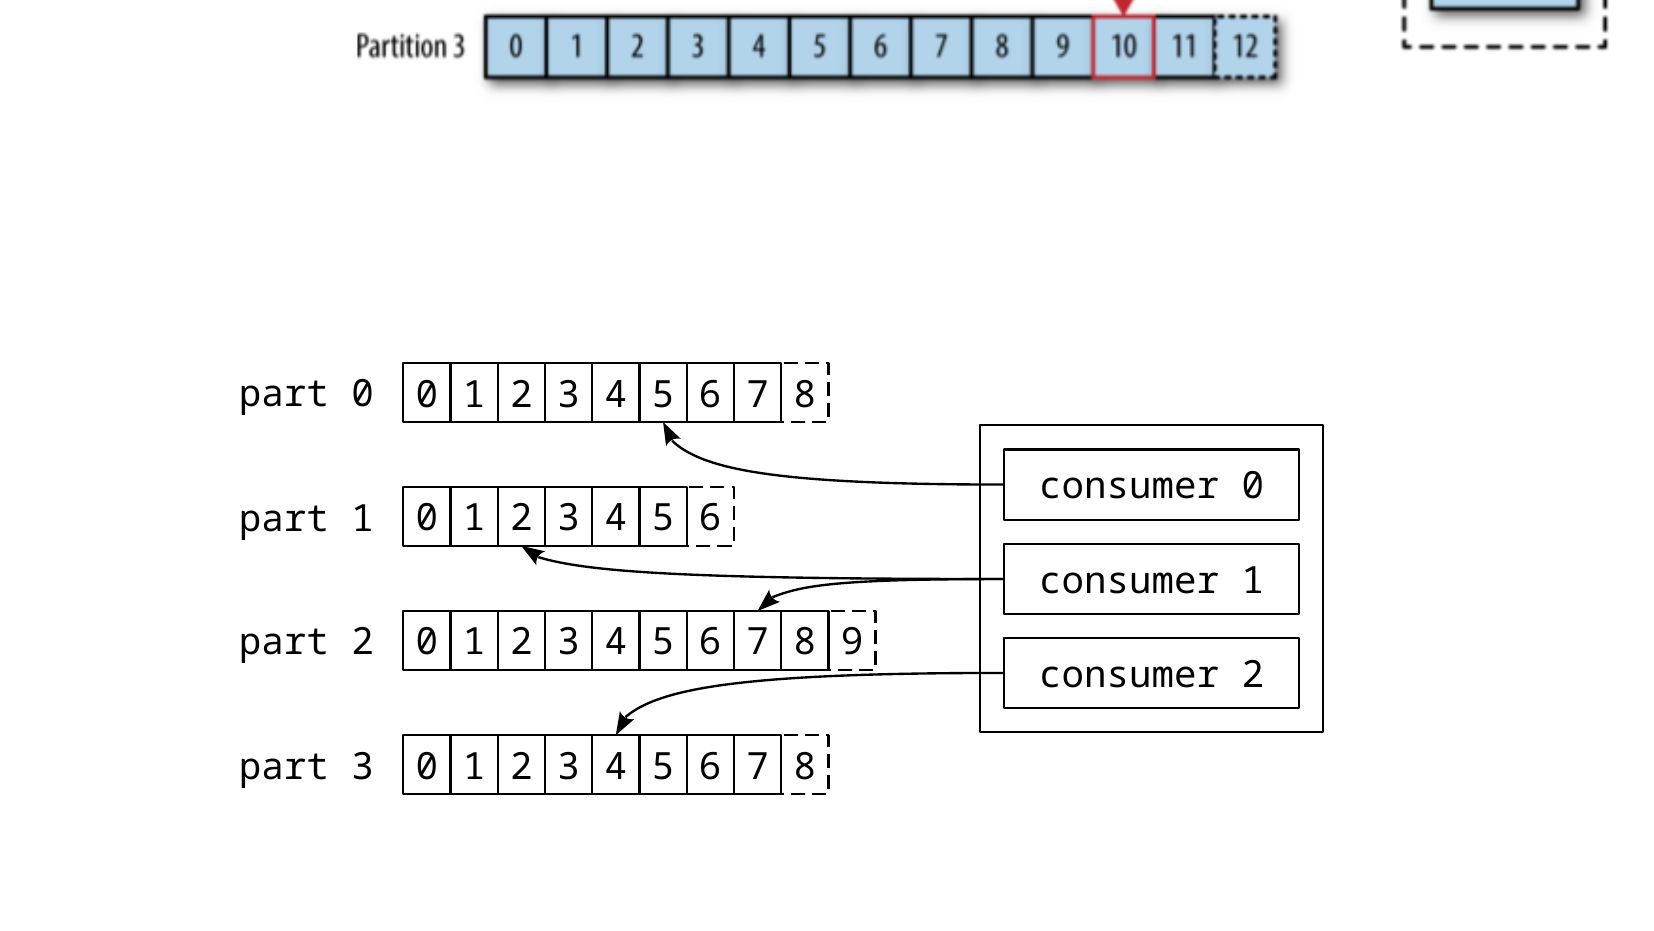

0
1
2
3
4
5
6
7
8
part 0
consumer 0
0
1
2
3
4
5
6
part 1
consumer 1
part 2
0
1
2
3
4
5
6
7
8
9
consumer 2
part 3
0
1
2
3
4
5
6
7
8